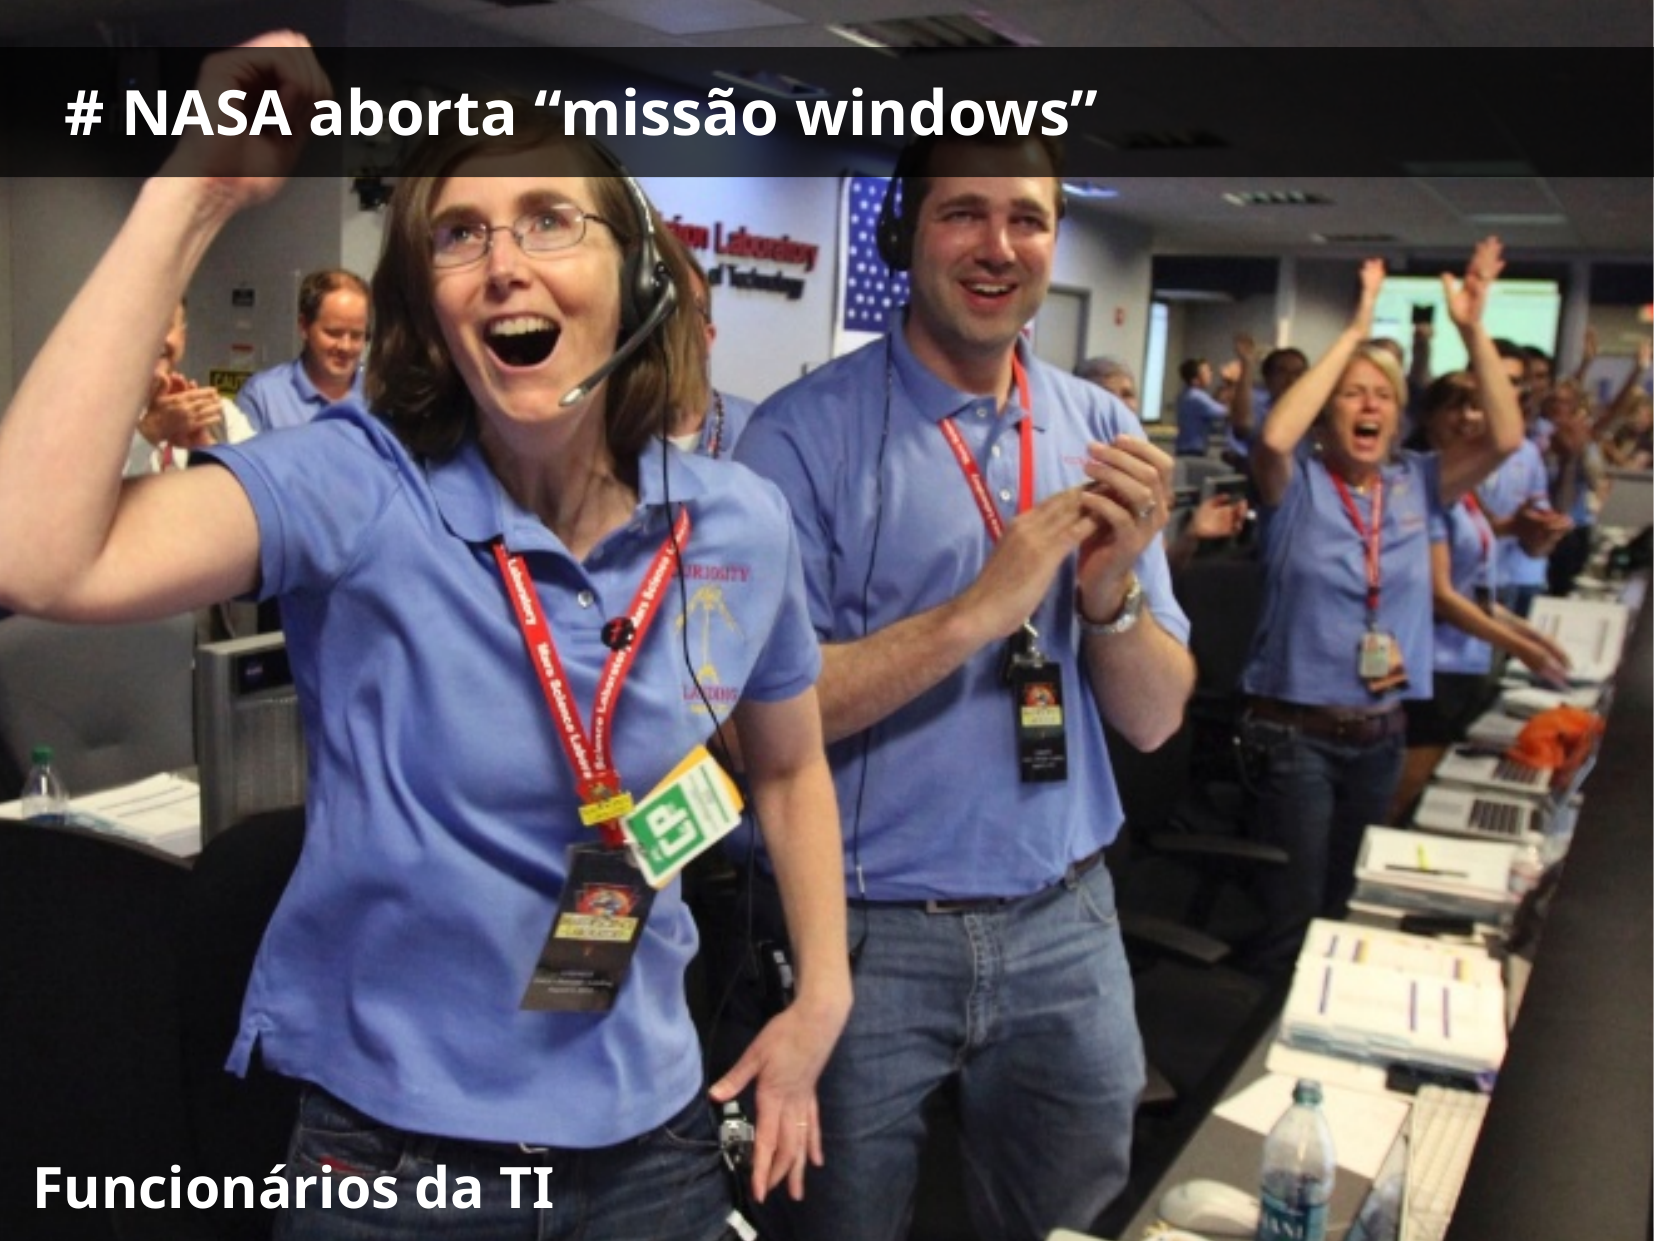

# NASA aborta “missão windows”
Funcionários da TI